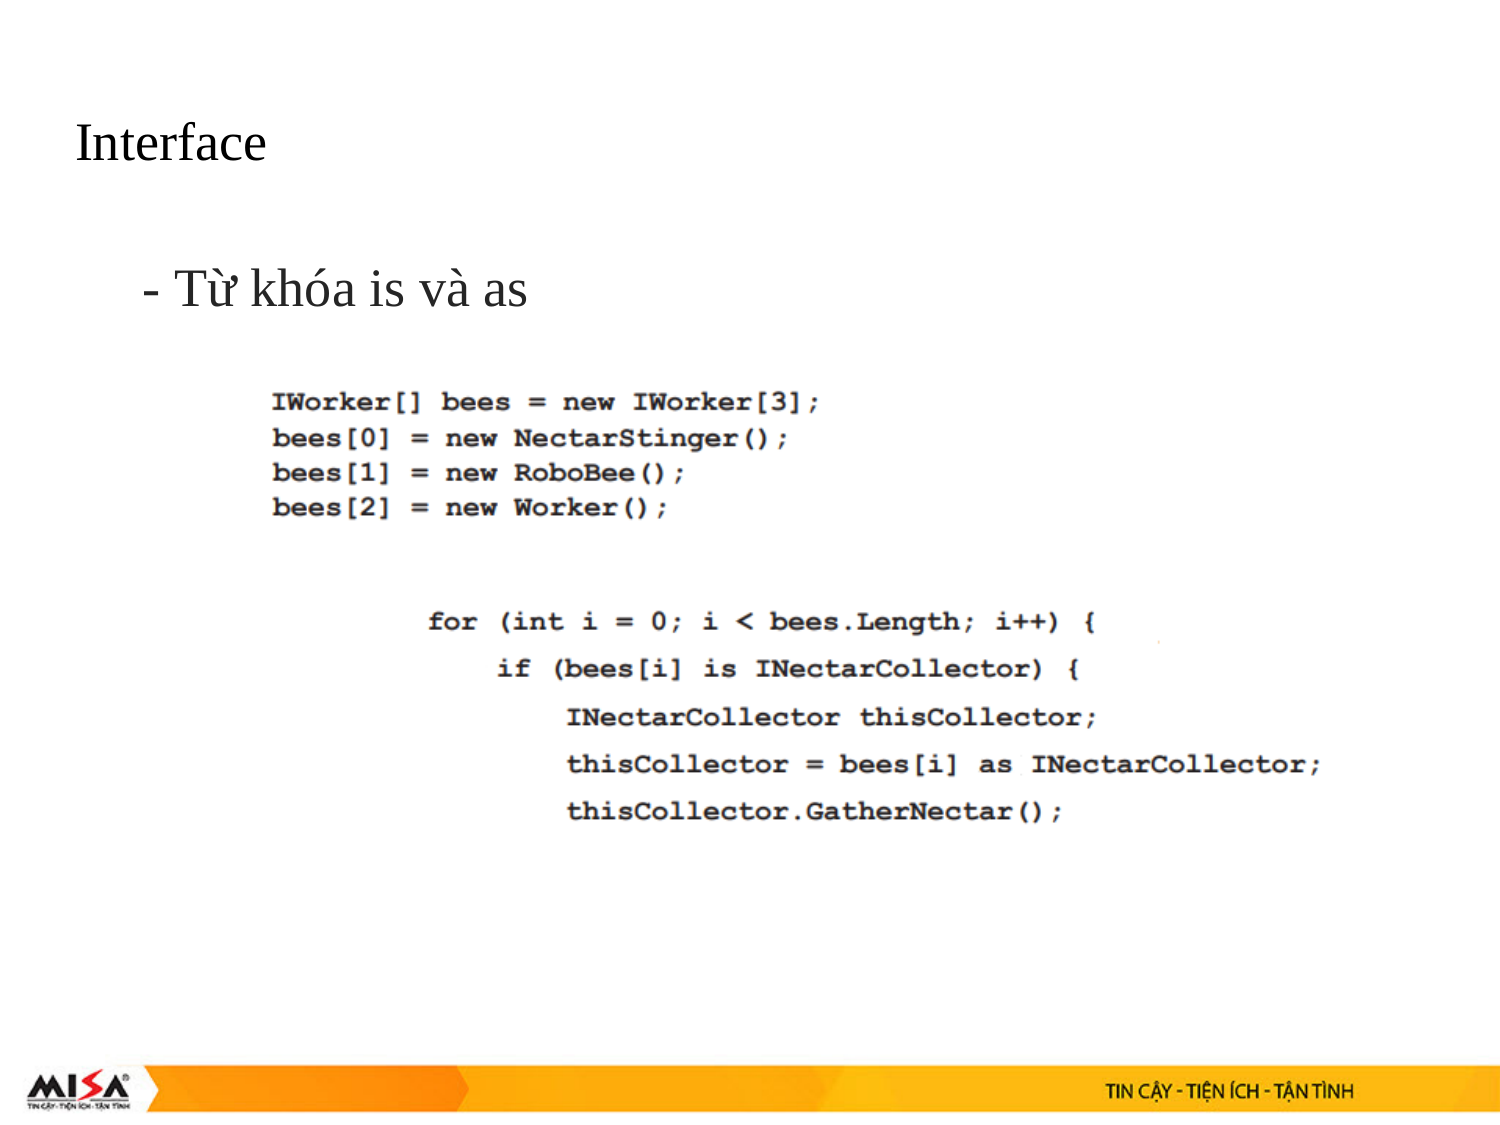

# Interface
- Từ khóa is và as